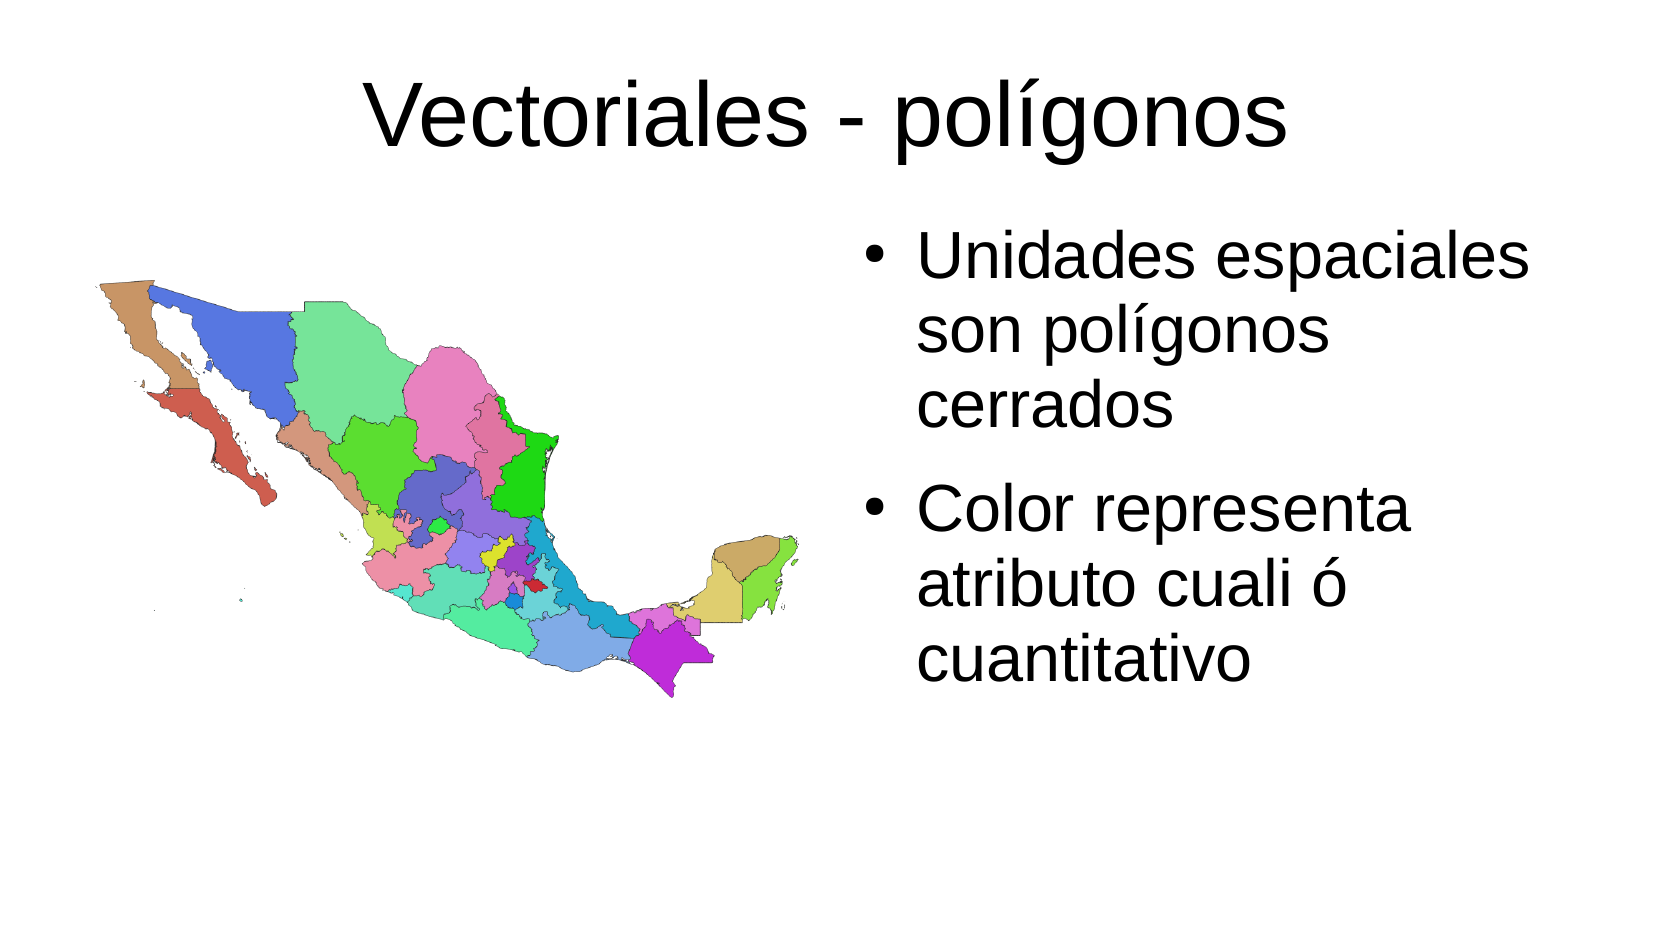

# Vectoriales - polígonos
Unidades espaciales son polígonos cerrados
Color representa atributo cuali ó cuantitativo